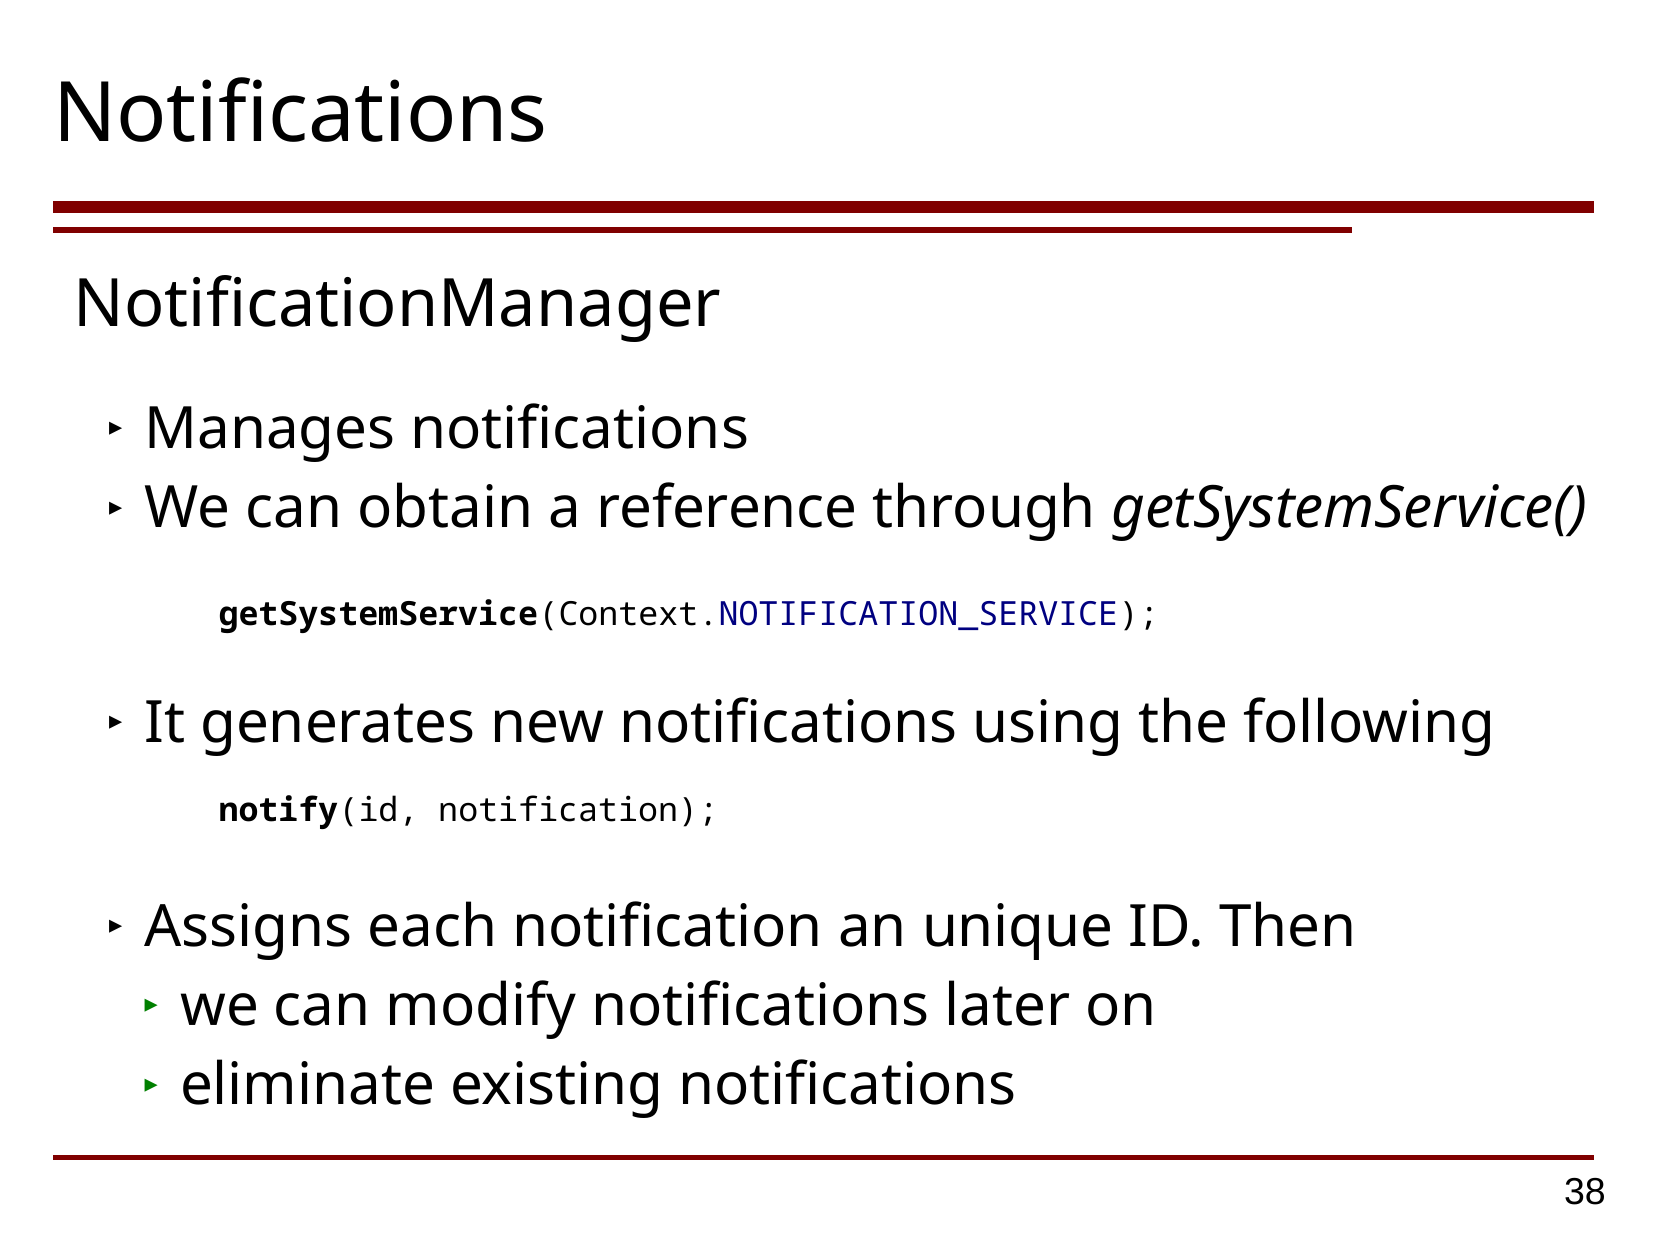

# Notifications
NotificationManager
Manages notifications
We can obtain a reference through getSystemService()
	getSystemService(Context.NOTIFICATION_SERVICE);
It generates new notifications using the following
	notify(id, notification);
Assigns each notification an unique ID. Then
we can modify notifications later on
eliminate existing notifications